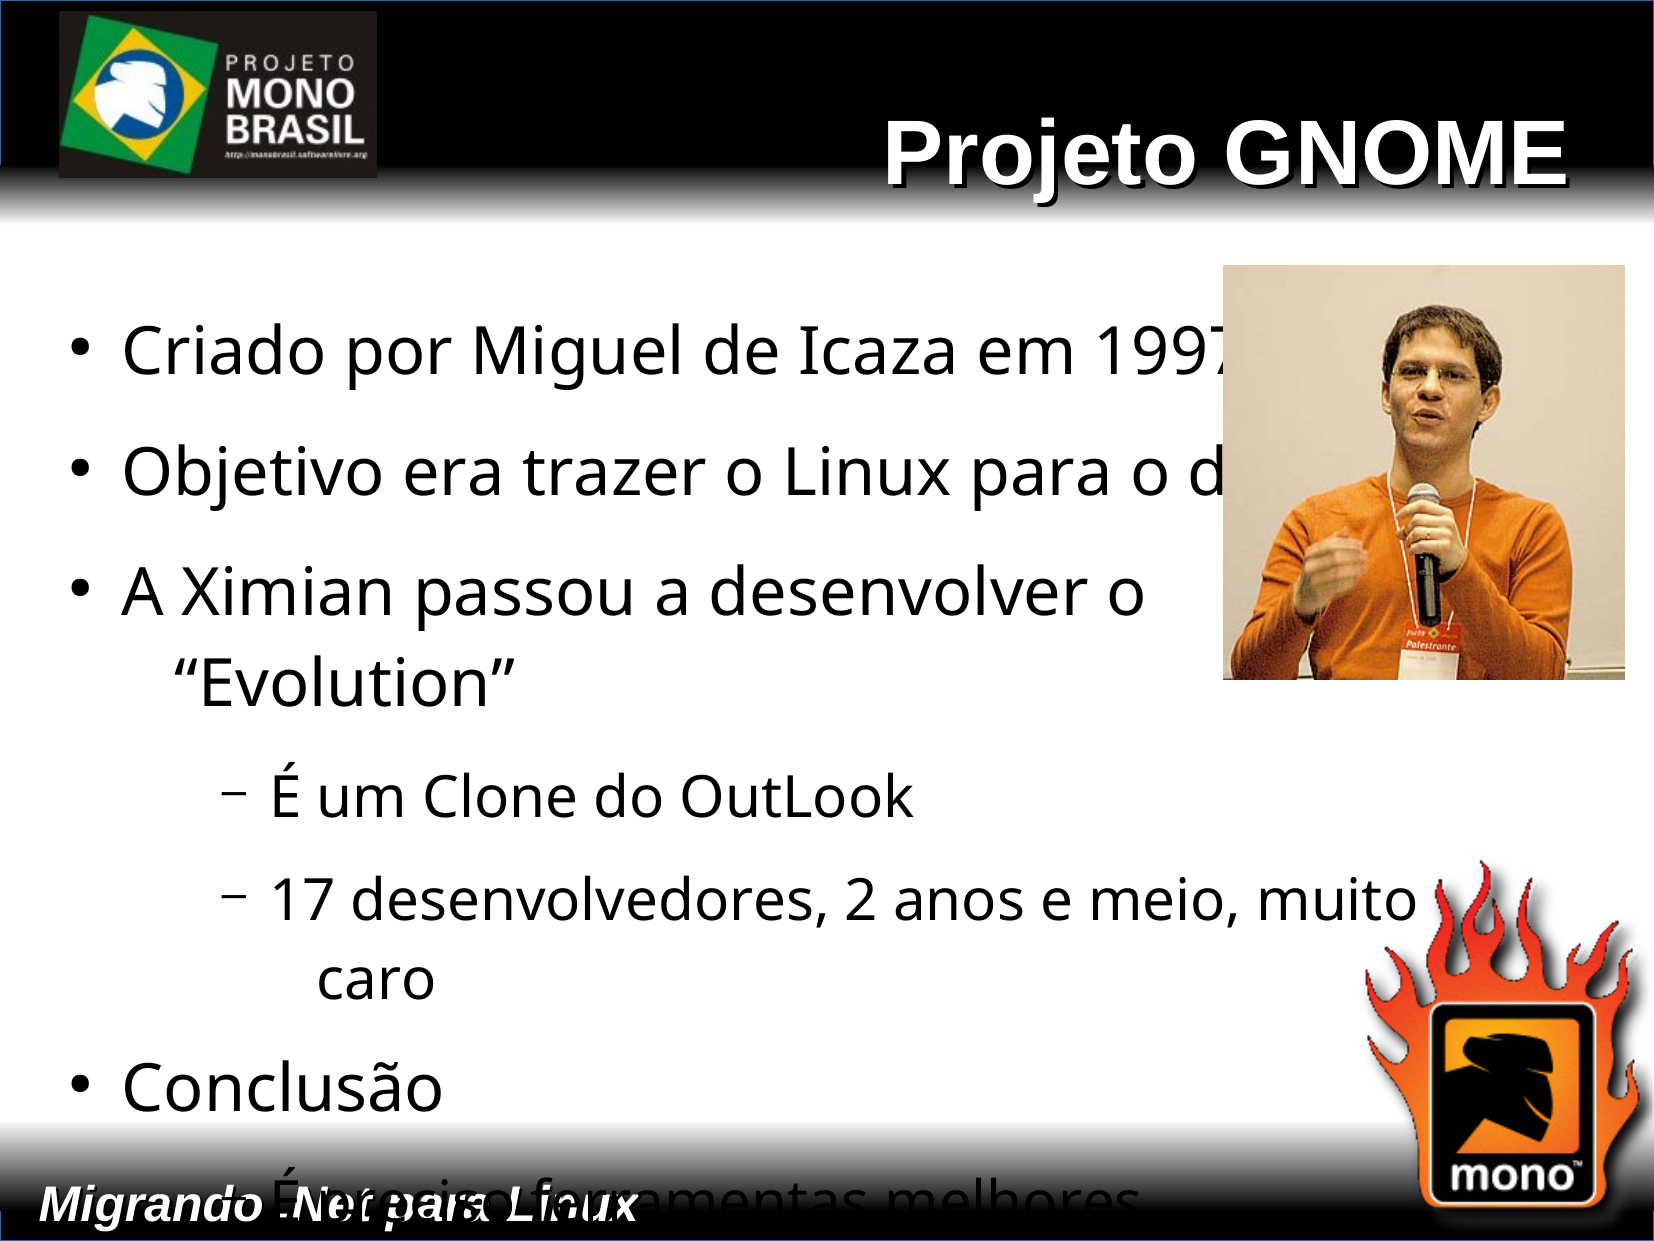

# Projeto GNOME
Criado por Miguel de Icaza em 1997
Objetivo era trazer o Linux para o desktop
A Ximian passou a desenvolver o “Evolution”
É um Clone do OutLook
17 desenvolvedores, 2 anos e meio, muito caro
Conclusão
É preciso ferramentas melhores
Migrando .Net para Linux